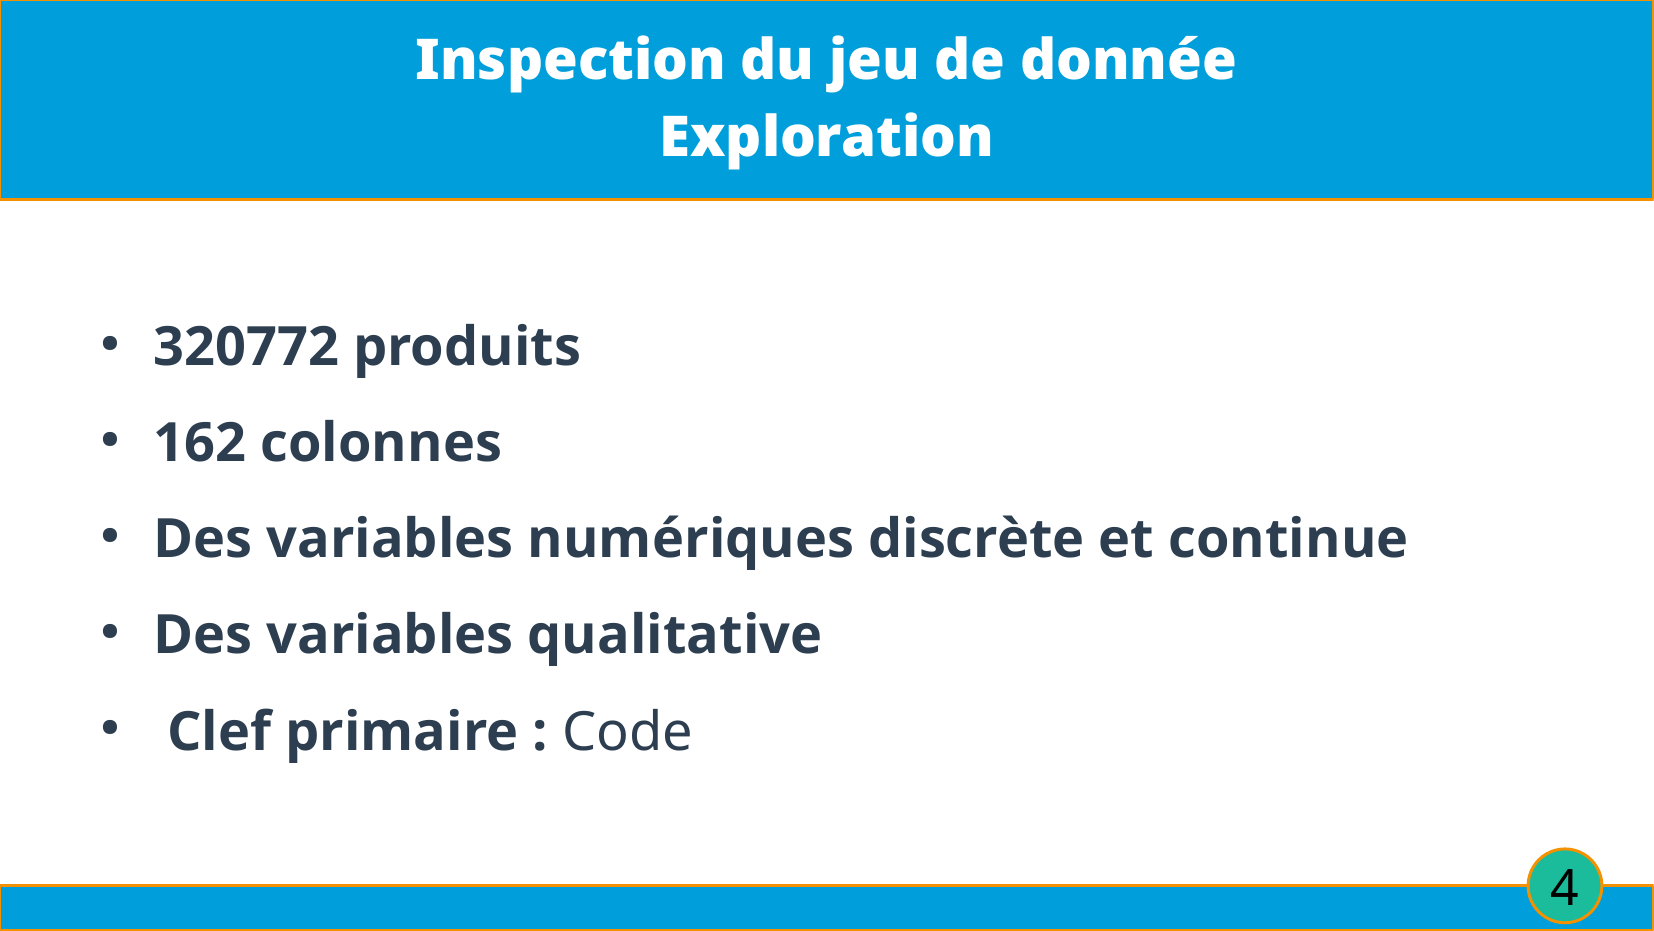

# Inspection du jeu de donnée Exploration
320772 produits
162 colonnes
Des variables numériques discrète et continue
Des variables qualitative
 Clef primaire : Code